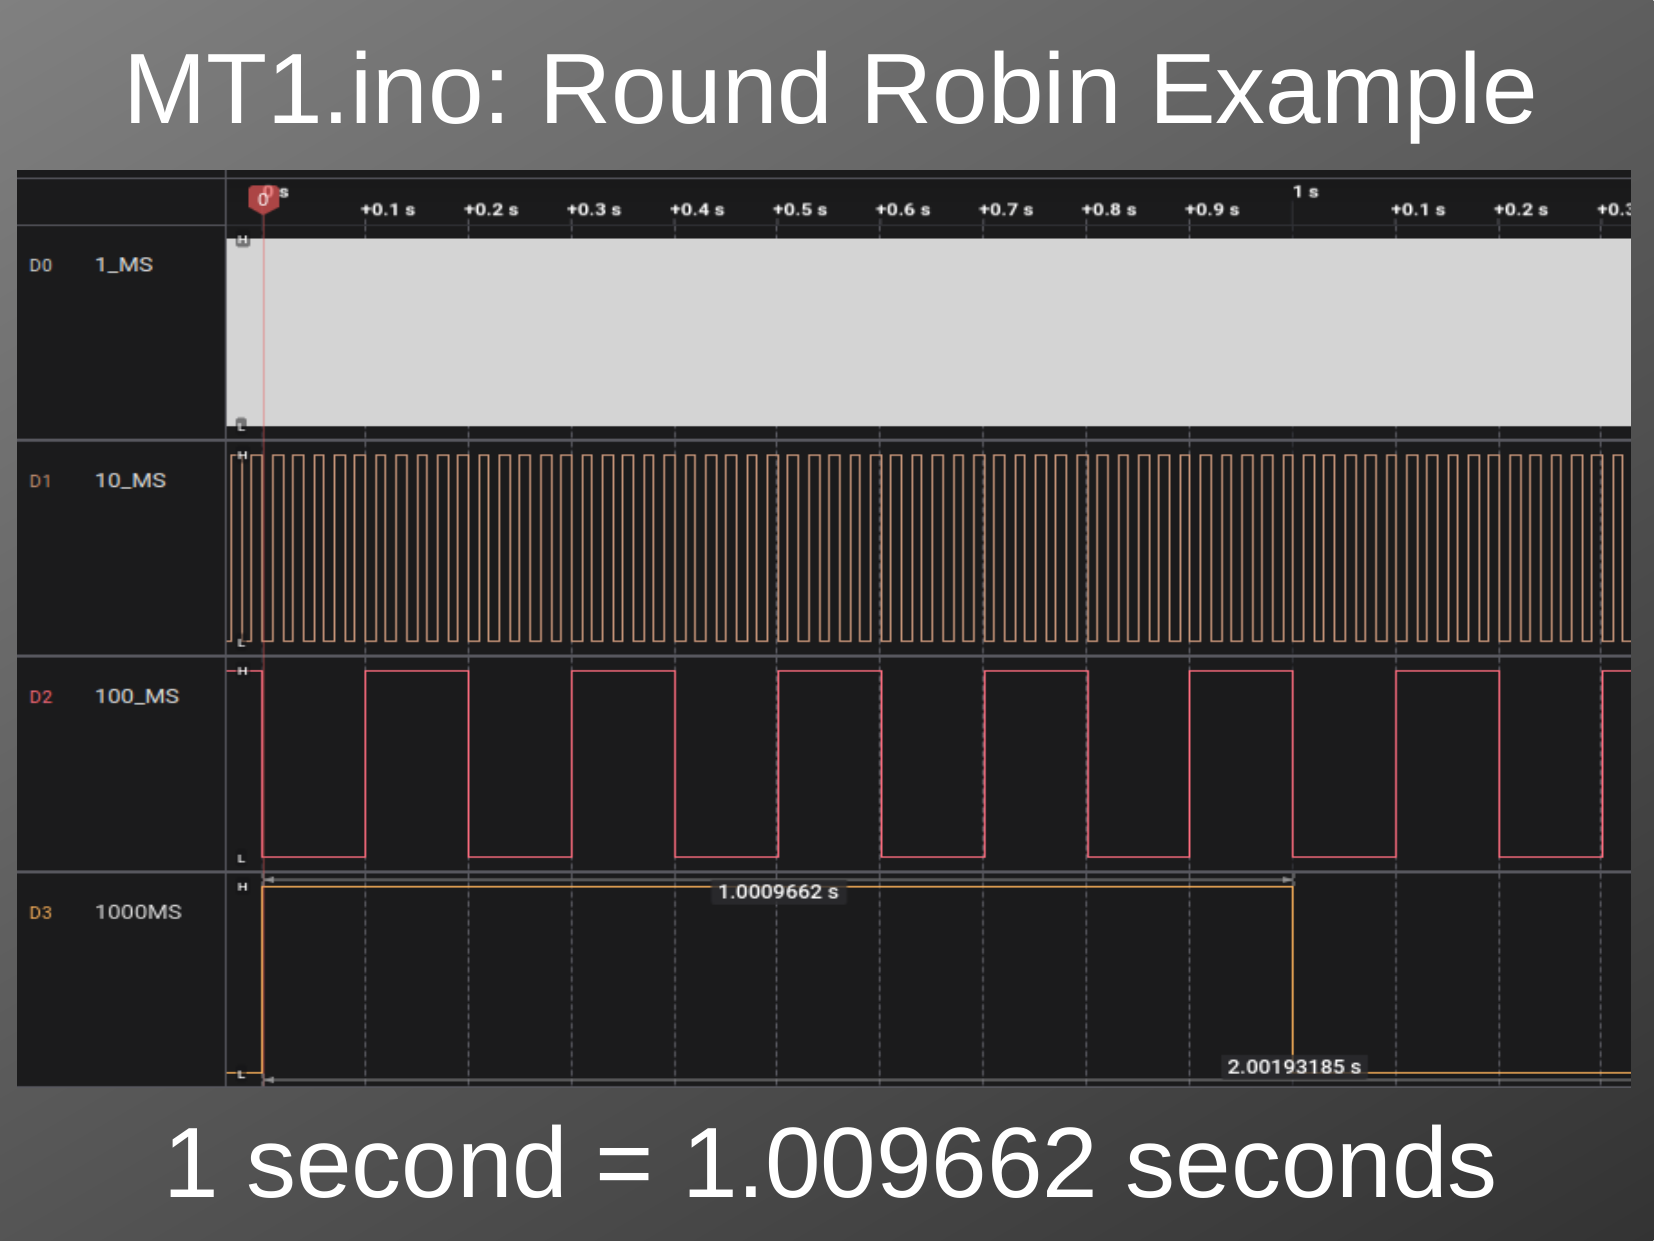

# MT1.ino: Round Robin Example
1 second = 1.009662 seconds